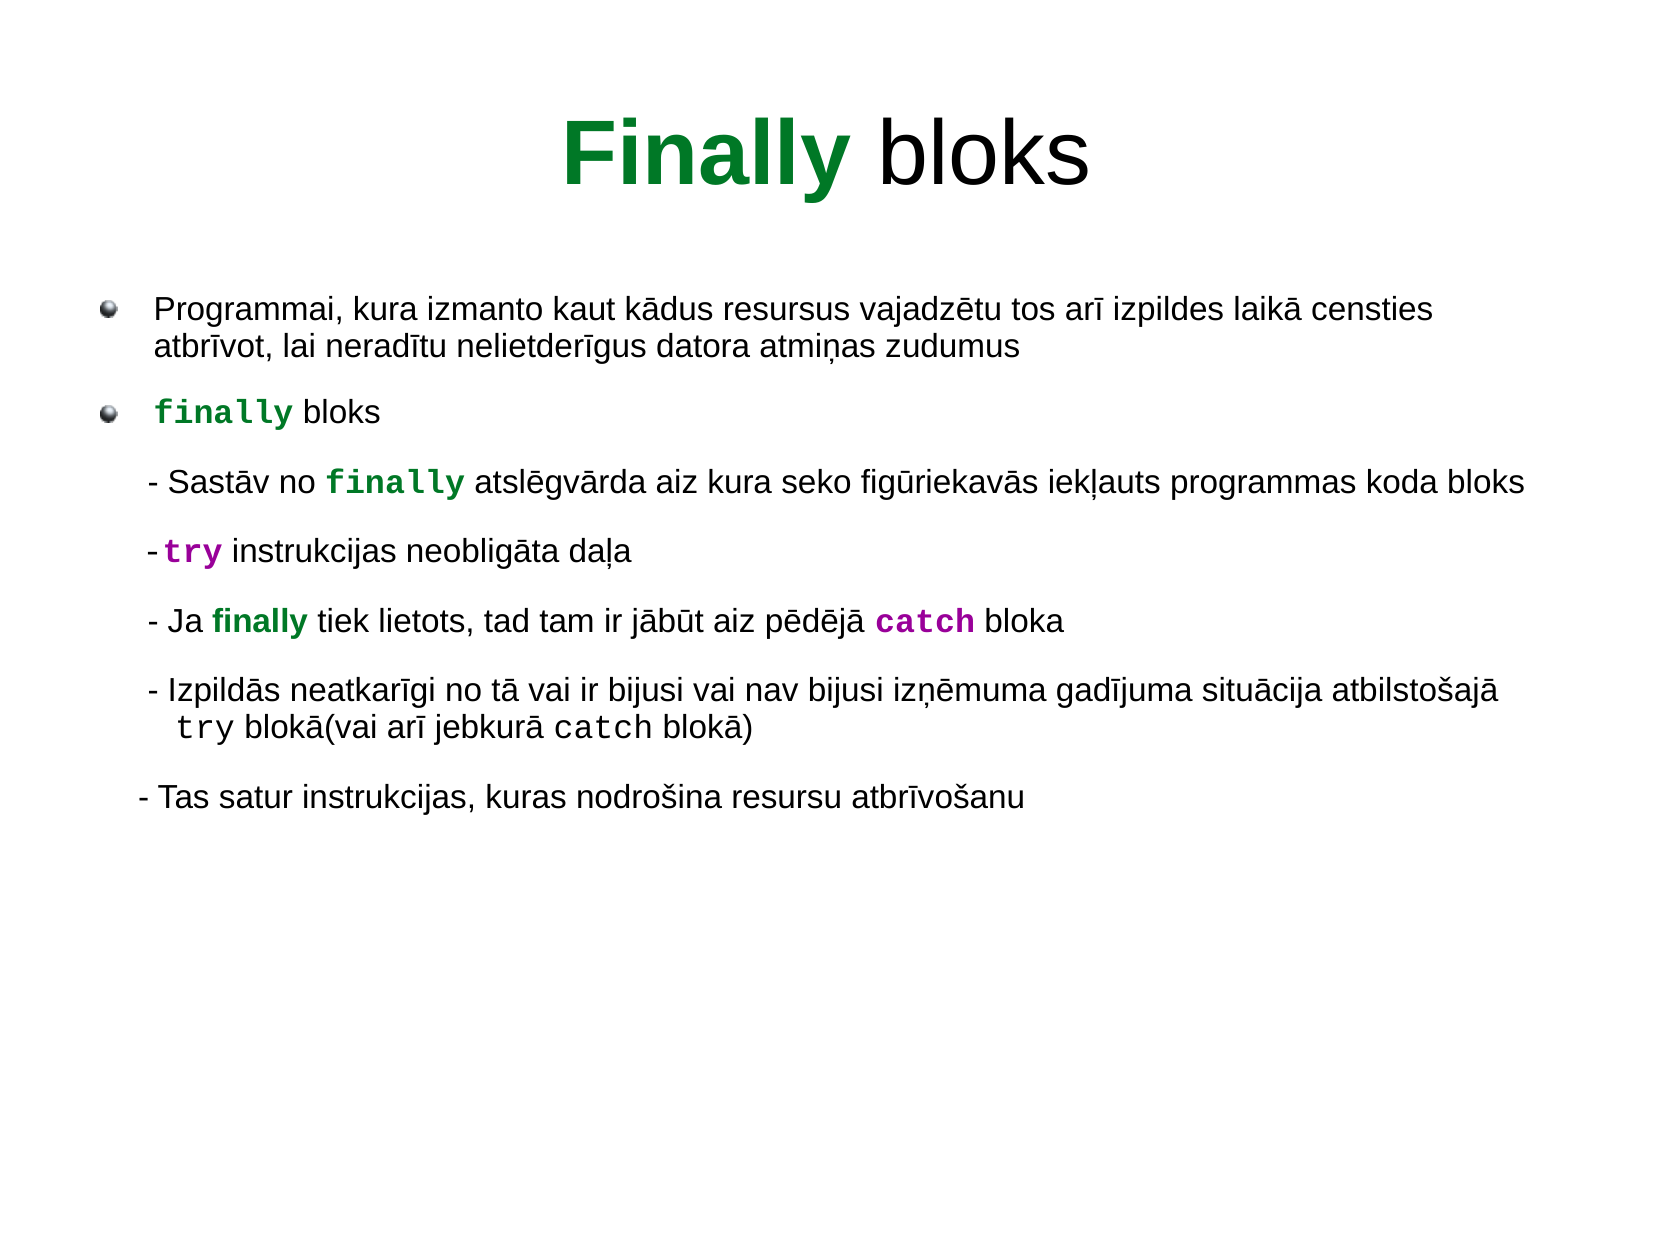

# Finally bloks
Programmai, kura izmanto kaut kādus resursus vajadzētu tos arī izpildes laikā censties atbrīvot, lai neradītu nelietderīgus datora atmiņas zudumus
finally bloks
 - Sastāv no finally atslēgvārda aiz kura seko figūriekavās iekļauts programmas koda bloks
 -try instrukcijas neobligāta daļa
 - Ja finally tiek lietots, tad tam ir jābūt aiz pēdējā catch bloka
 - Izpildās neatkarīgi no tā vai ir bijusi vai nav bijusi izņēmuma gadījuma situācija atbilstošajā try blokā(vai arī jebkurā catch blokā)
 - Tas satur instrukcijas, kuras nodrošina resursu atbrīvošanu